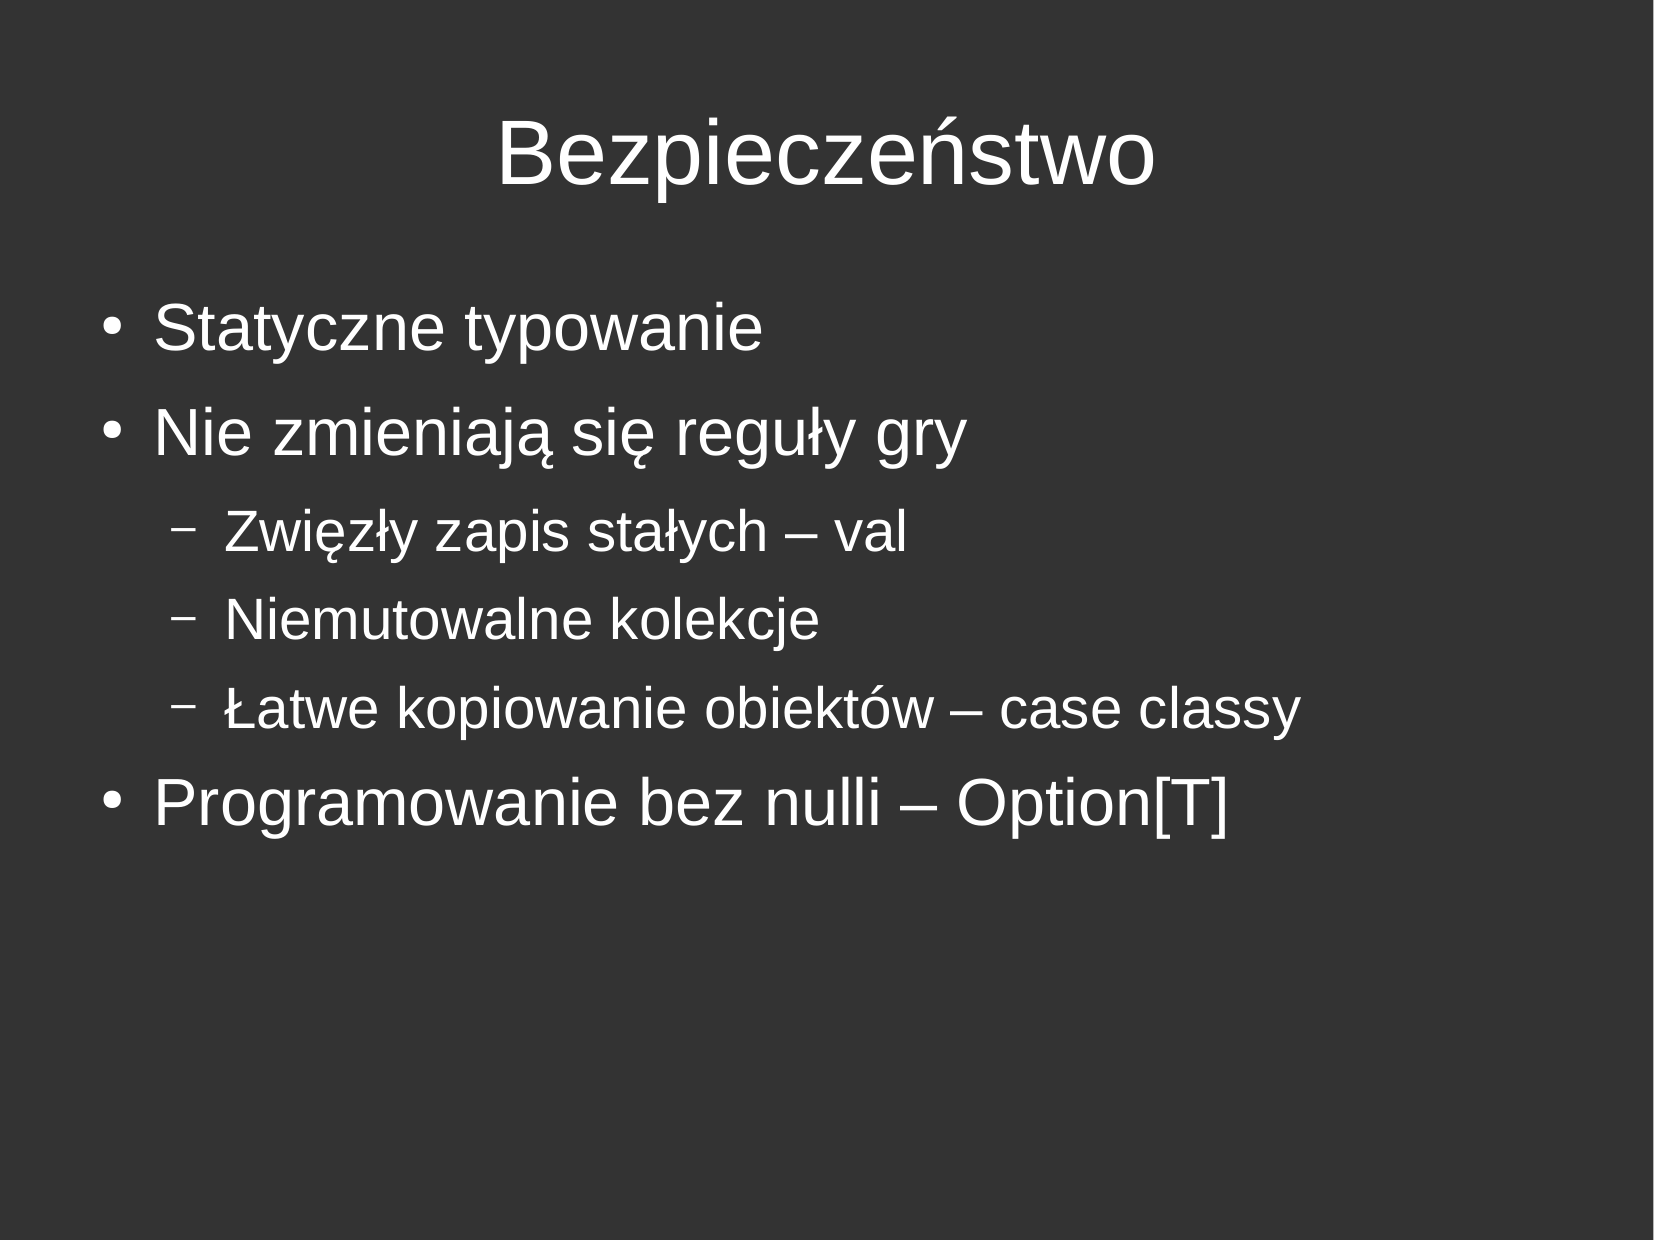

# Bezpieczeństwo
Statyczne typowanie
Nie zmieniają się reguły gry
Zwięzły zapis stałych – val
Niemutowalne kolekcje
Łatwe kopiowanie obiektów – case classy
Programowanie bez nulli – Option[T]